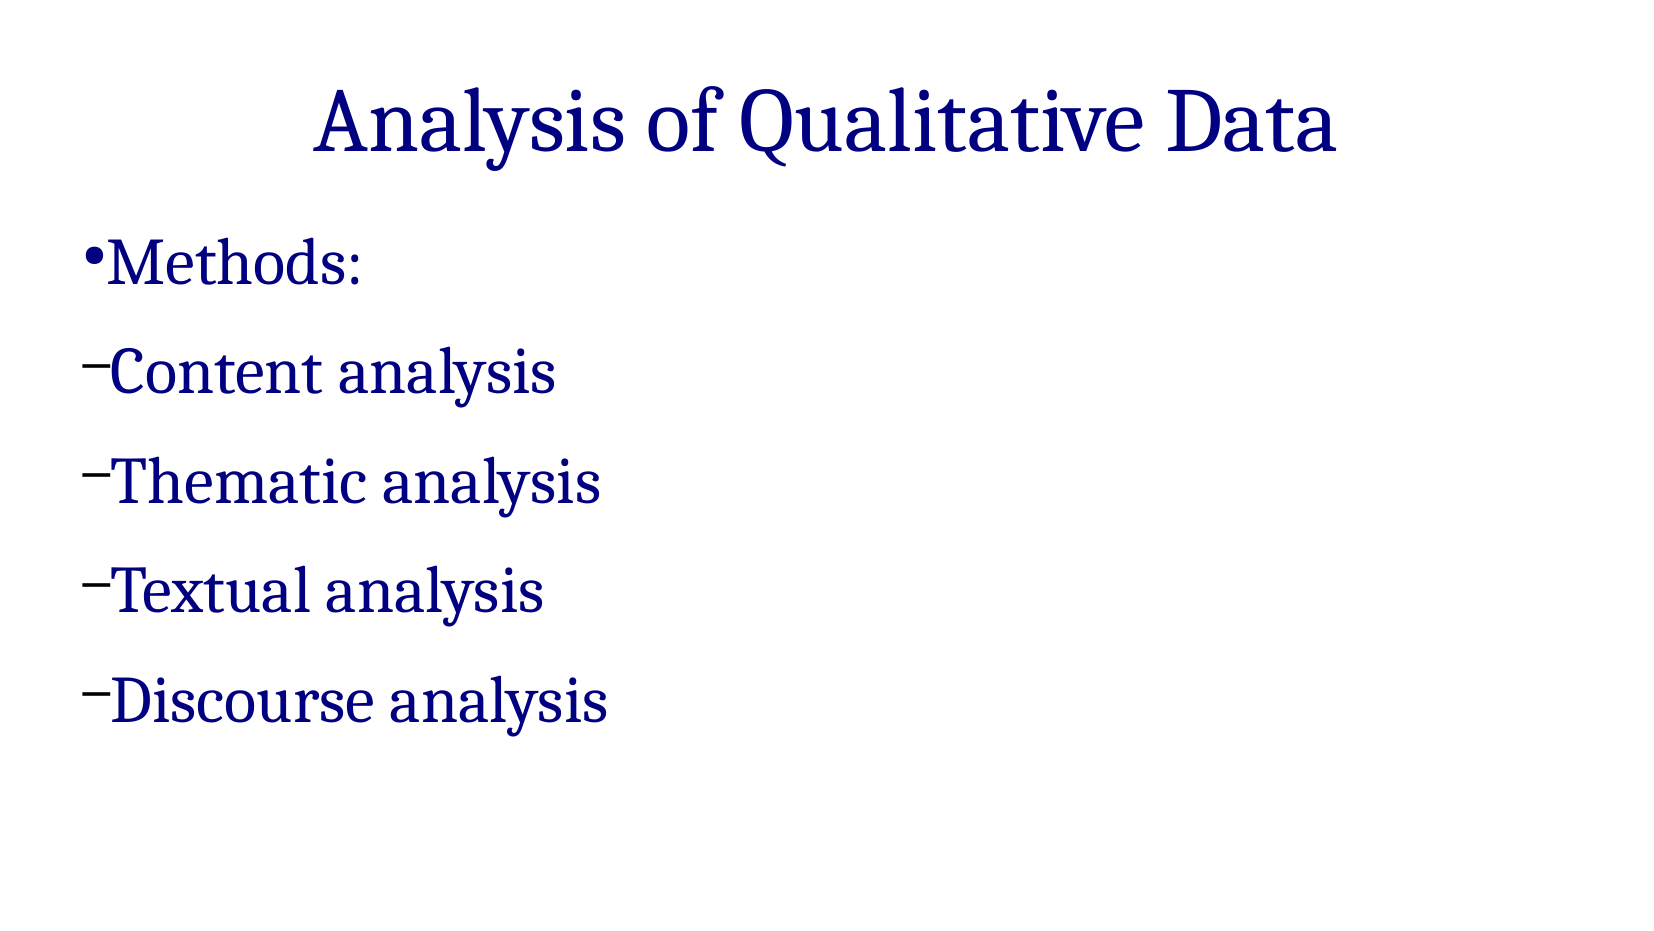

# Analysis of Qualitative Data
Methods:
Content analysis
Thematic analysis
Textual analysis
Discourse analysis